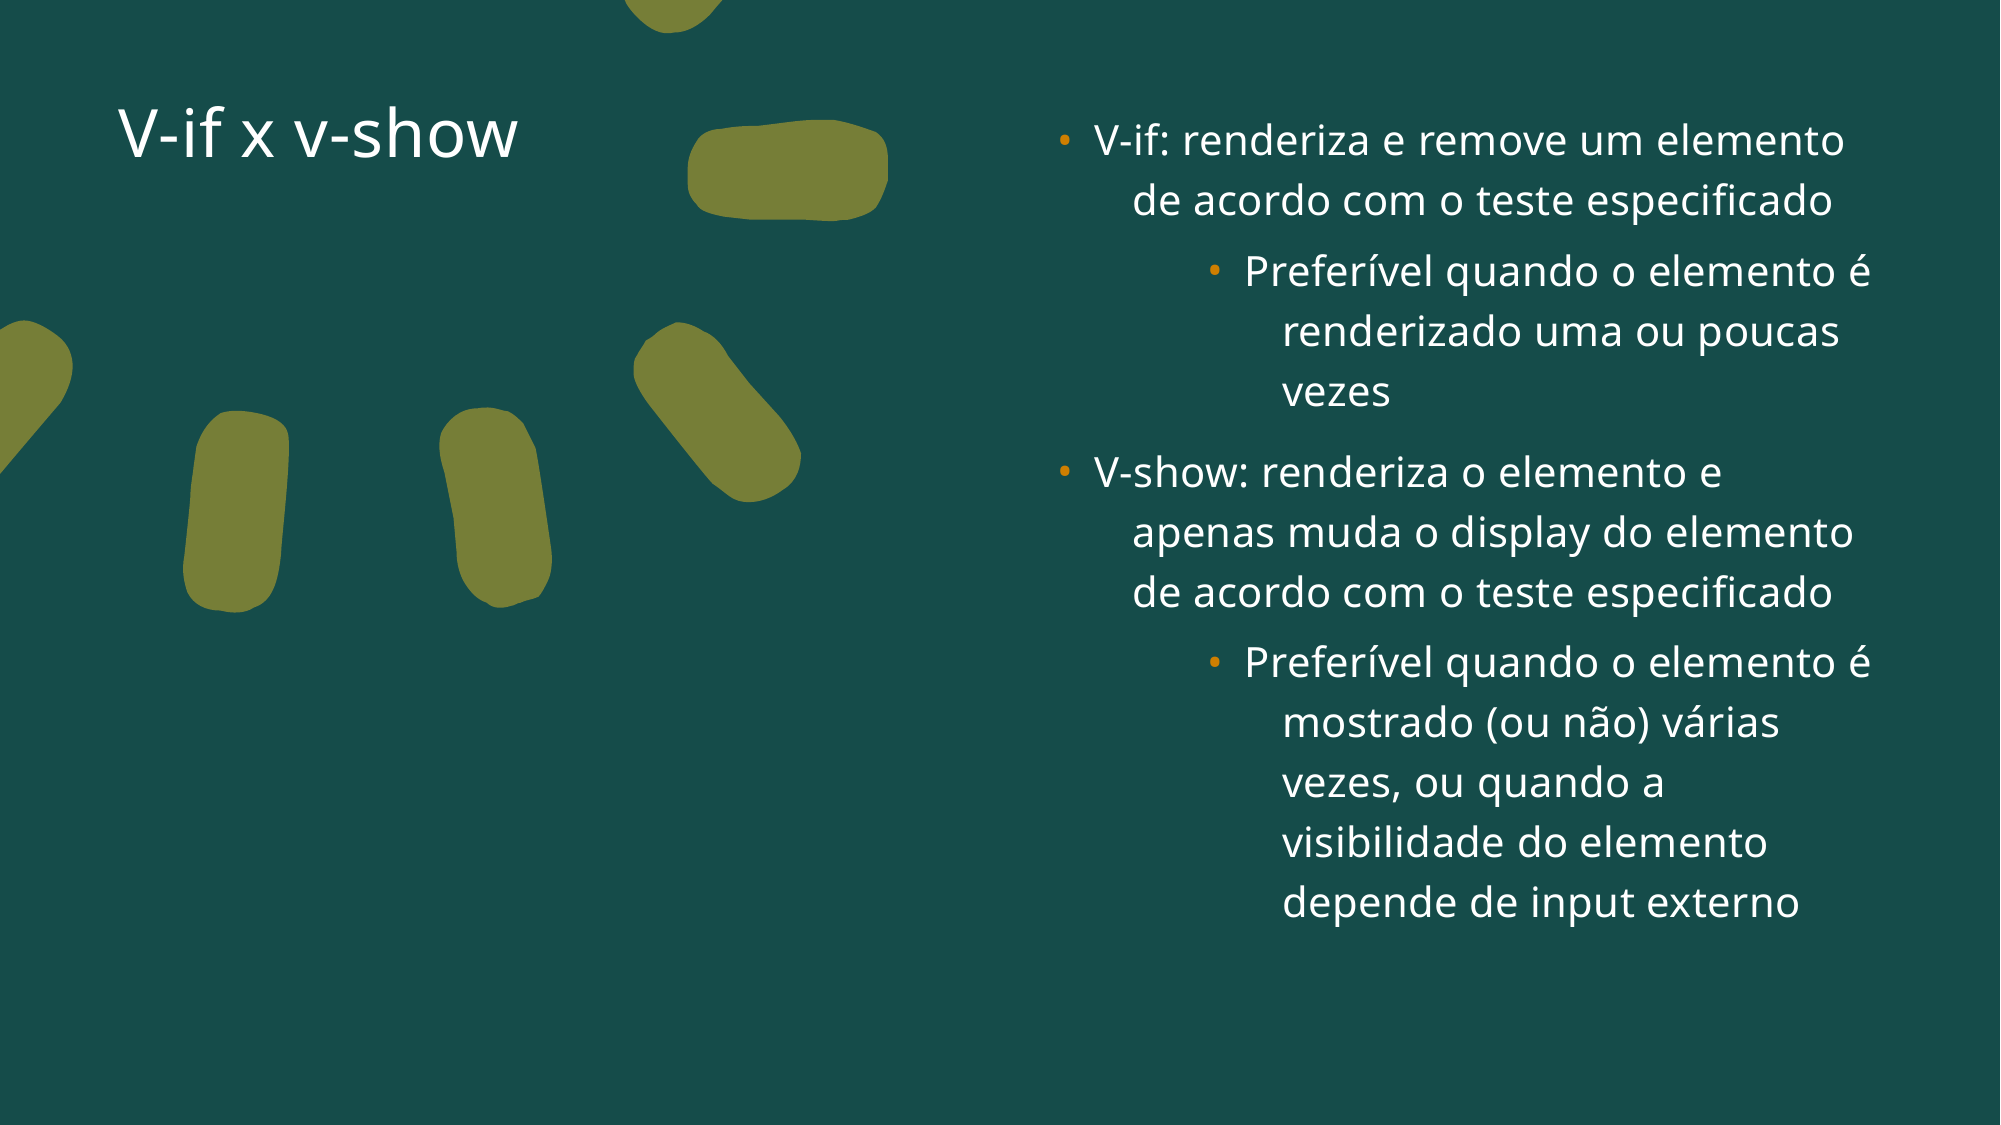

# V-if x v-show
V-if: renderiza e remove um elemento de acordo com o teste especificado
Preferível quando o elemento é renderizado uma ou poucas vezes
V-show: renderiza o elemento e apenas muda o display do elemento de acordo com o teste especificado
Preferível quando o elemento é mostrado (ou não) várias vezes, ou quando a visibilidade do elemento depende de input externo